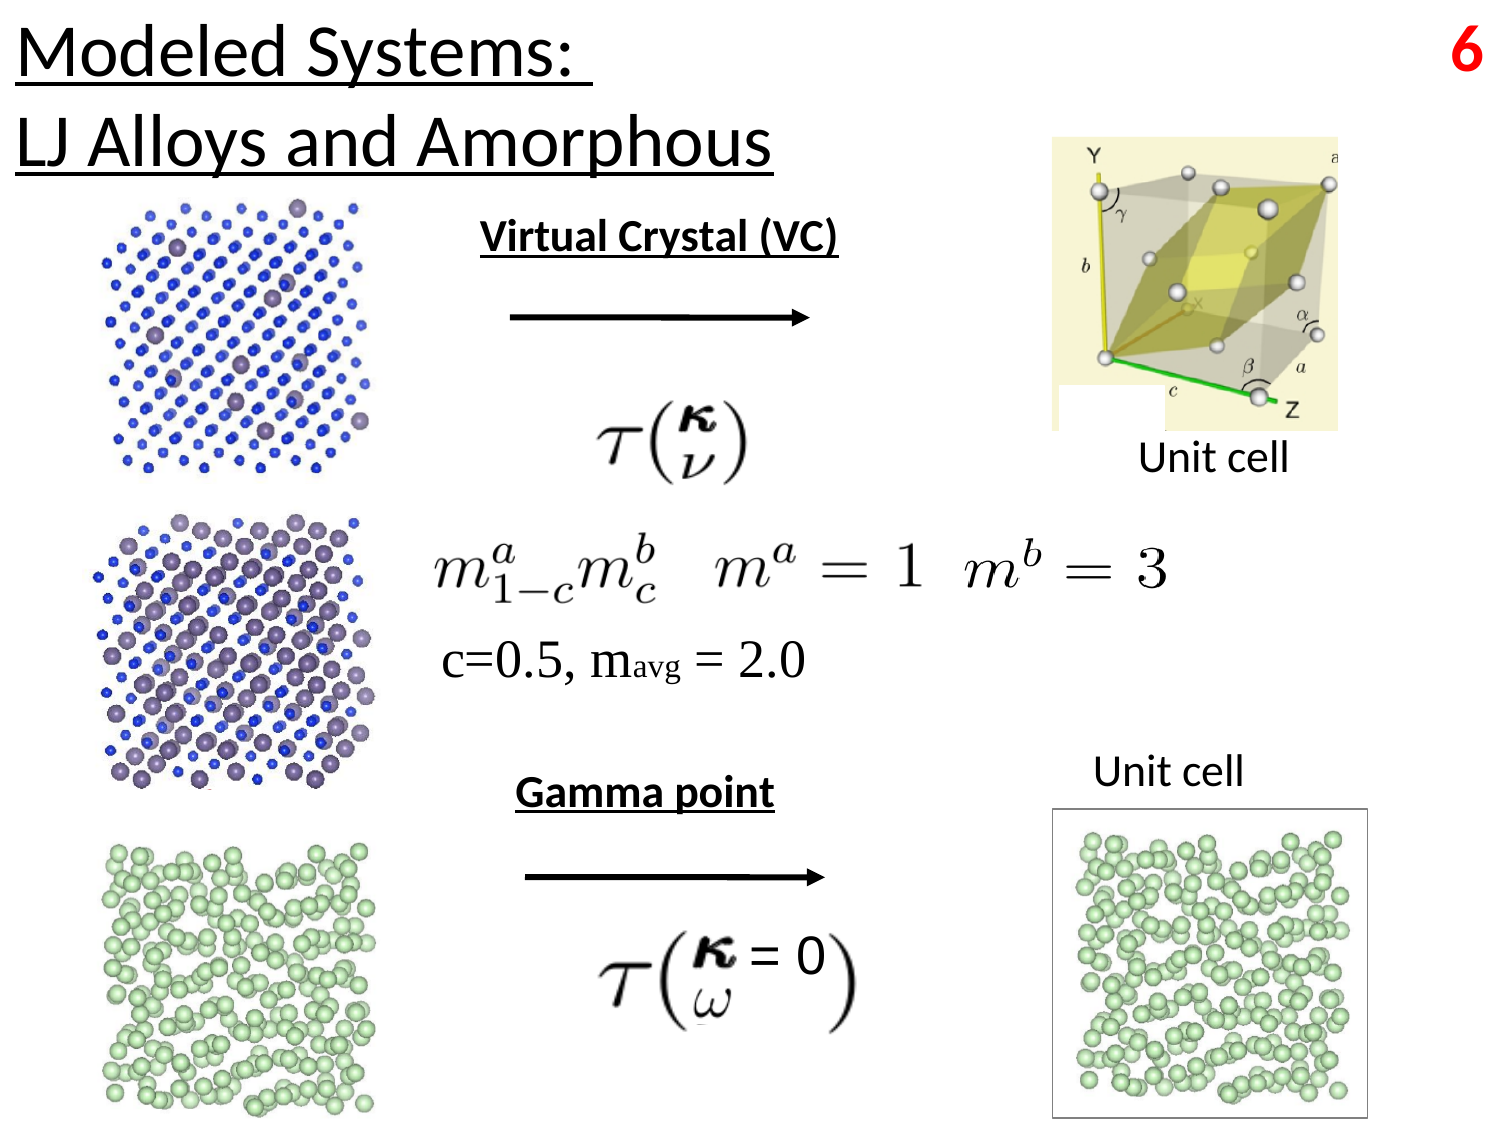

# Modeled Systems: LJ Alloys and Amorphous
6
Virtual Crystal (VC)
Unit cell
c=0.5, mavg = 2.0
System sizes: up to 4000 atoms, 6 nm
Unit cell
Gamma point
= 0
LD : Lattice Dynamics => frequencies, group velocities, eigenvectors for phonon mapping, harmonic disordered thermal conductivity
MD: Molecular Dynamics => Green-Kubo, trajectories for phonon mapping, phonon/diffuson lifetimes
Classical Only: for solids, Force Constant MD can